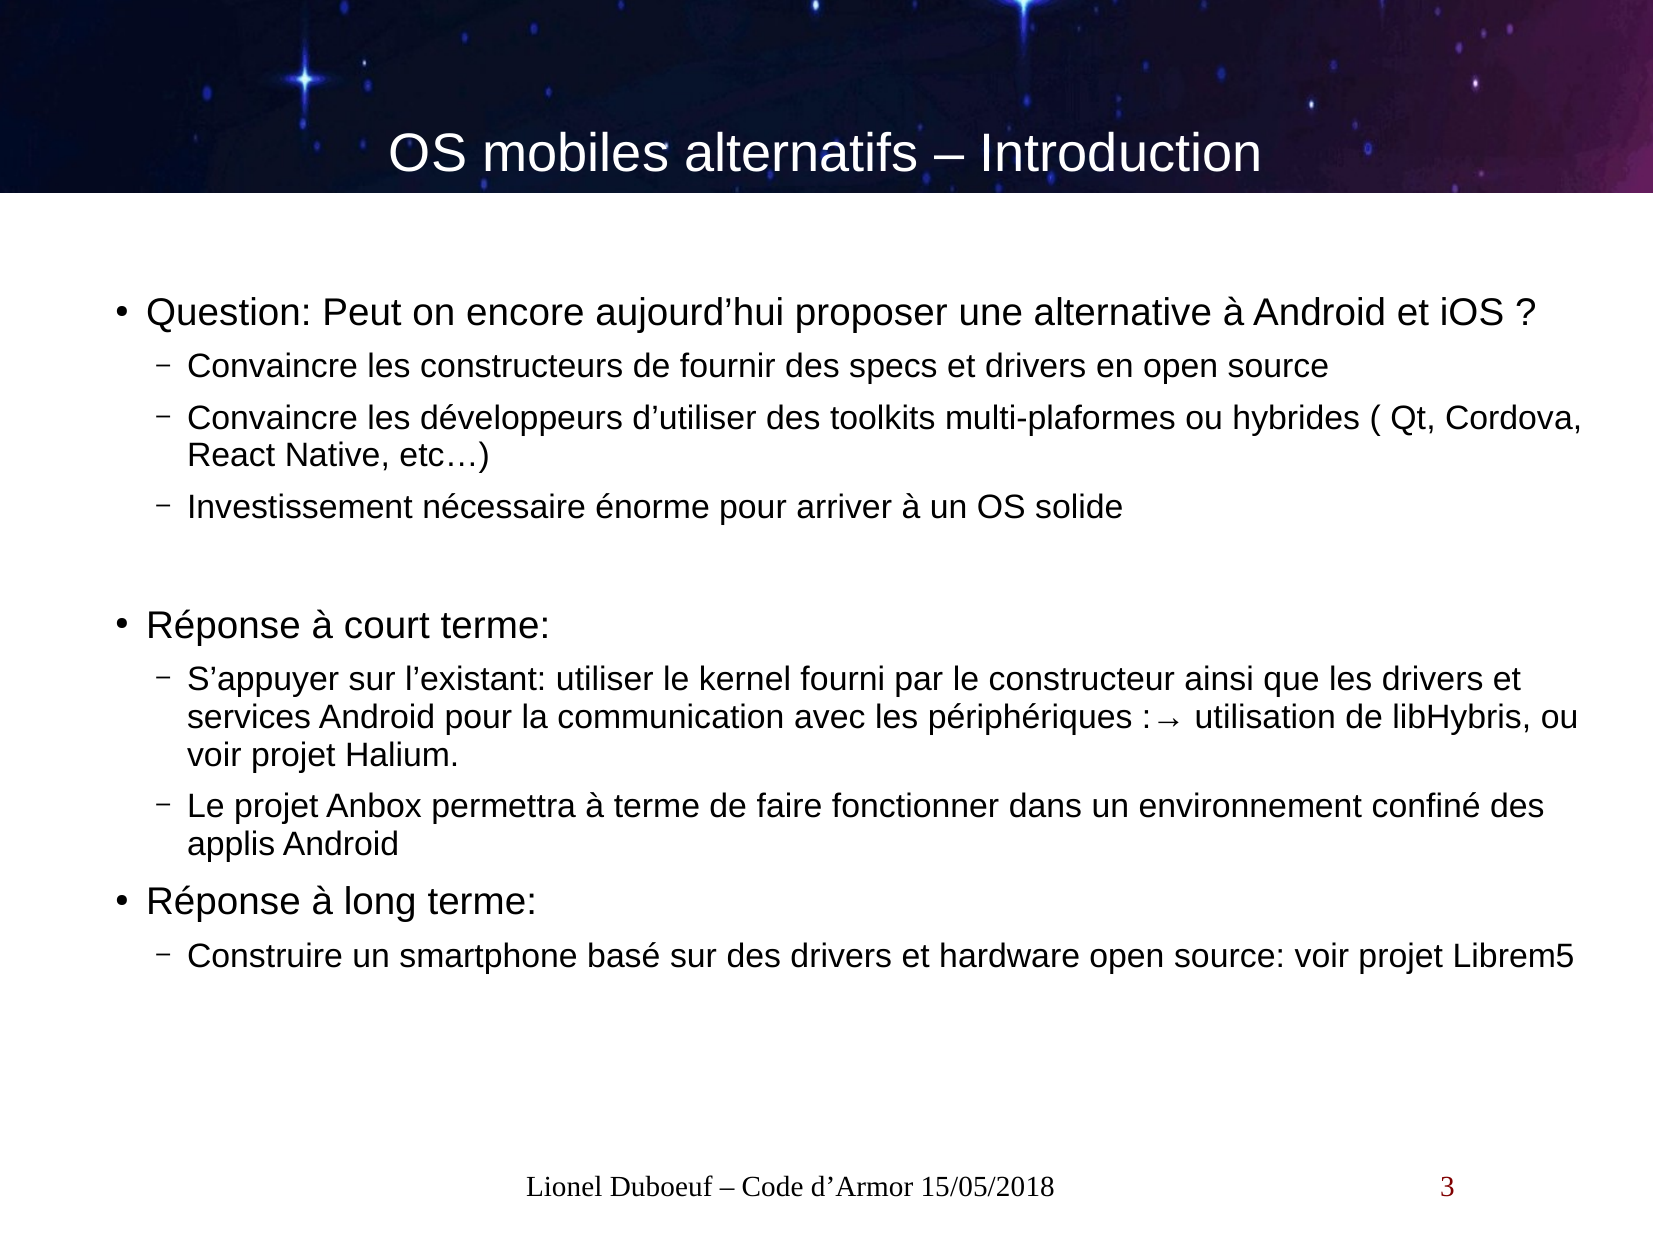

# OS mobiles alternatifs – Introduction
Question: Peut on encore aujourd’hui proposer une alternative à Android et iOS ?
Convaincre les constructeurs de fournir des specs et drivers en open source
Convaincre les développeurs d’utiliser des toolkits multi-plaformes ou hybrides ( Qt, Cordova, React Native, etc…)
Investissement nécessaire énorme pour arriver à un OS solide
Réponse à court terme:
S’appuyer sur l’existant: utiliser le kernel fourni par le constructeur ainsi que les drivers et services Android pour la communication avec les périphériques :→ utilisation de libHybris, ou voir projet Halium.
Le projet Anbox permettra à terme de faire fonctionner dans un environnement confiné des applis Android
Réponse à long terme:
Construire un smartphone basé sur des drivers et hardware open source: voir projet Librem5
3